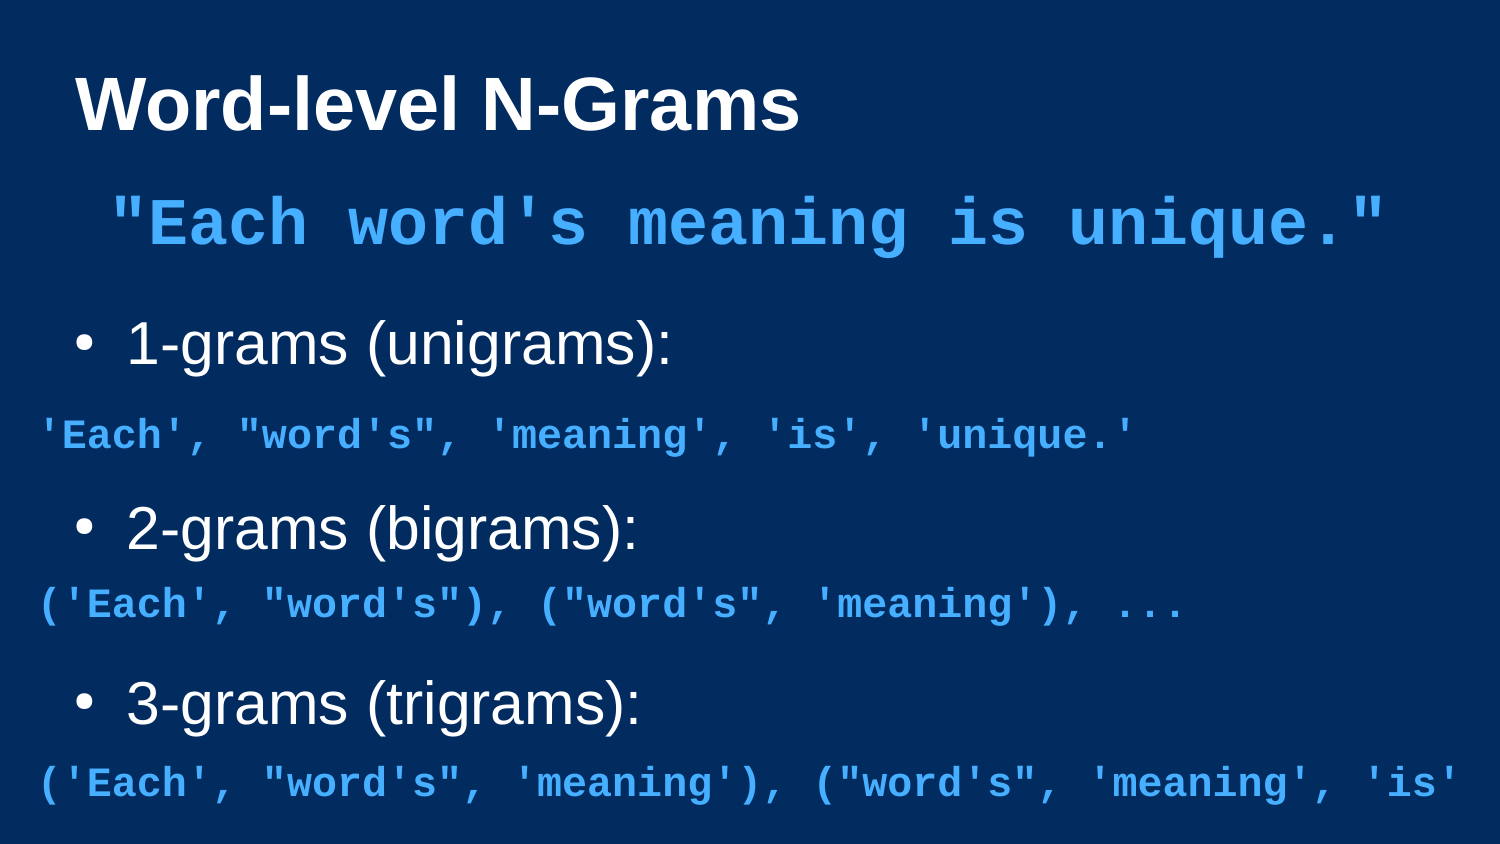

# Word-level N-Grams
"Each word's meaning is unique."
1-grams (unigrams):
2-grams (bigrams):
3-grams (trigrams):
'Each', "word's", 'meaning', 'is', 'unique.'
('Each', "word's"), ("word's", 'meaning'), ...
('Each', "word's", 'meaning'), ("word's", 'meaning', 'is'